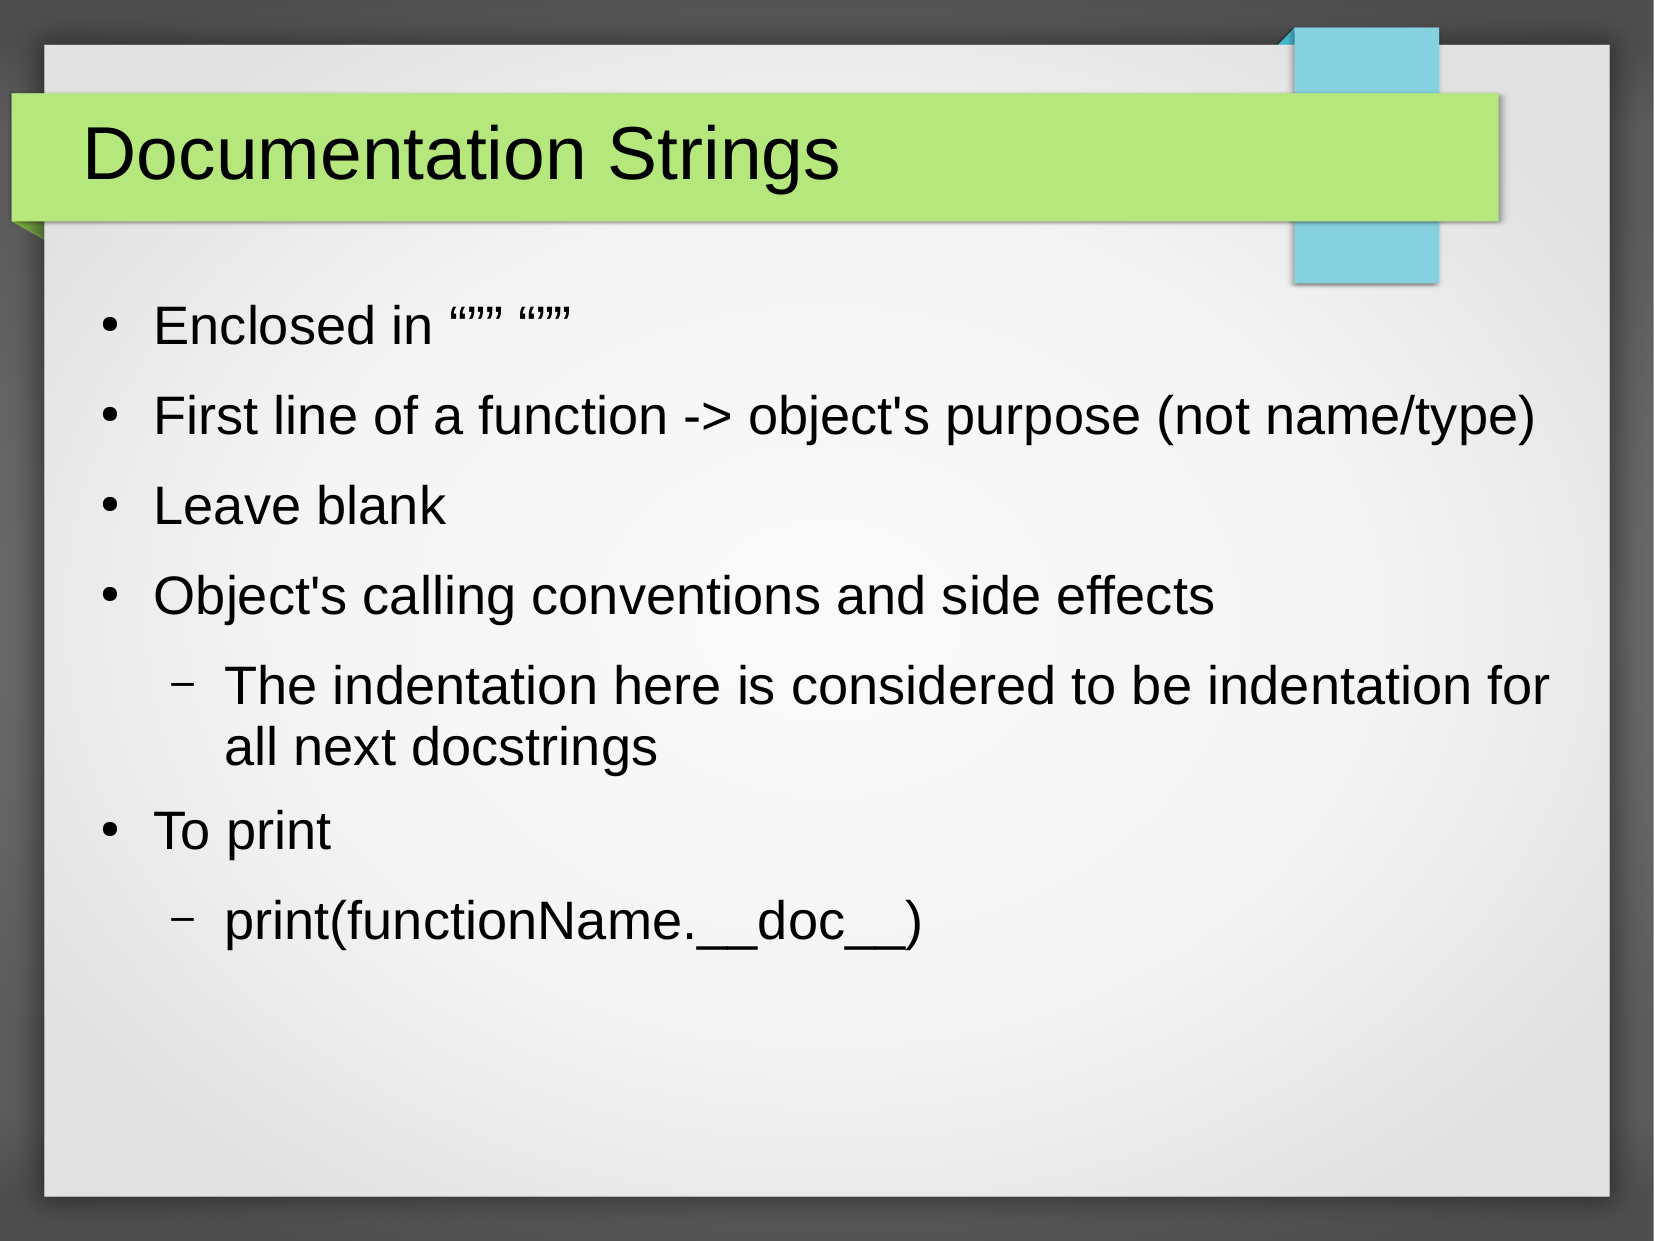

# Documentation Strings
Enclosed in “”” “””
First line of a function -> object's purpose (not name/type)
Leave blank
Object's calling conventions and side effects
The indentation here is considered to be indentation for all next docstrings
To print
print(functionName.__doc__)